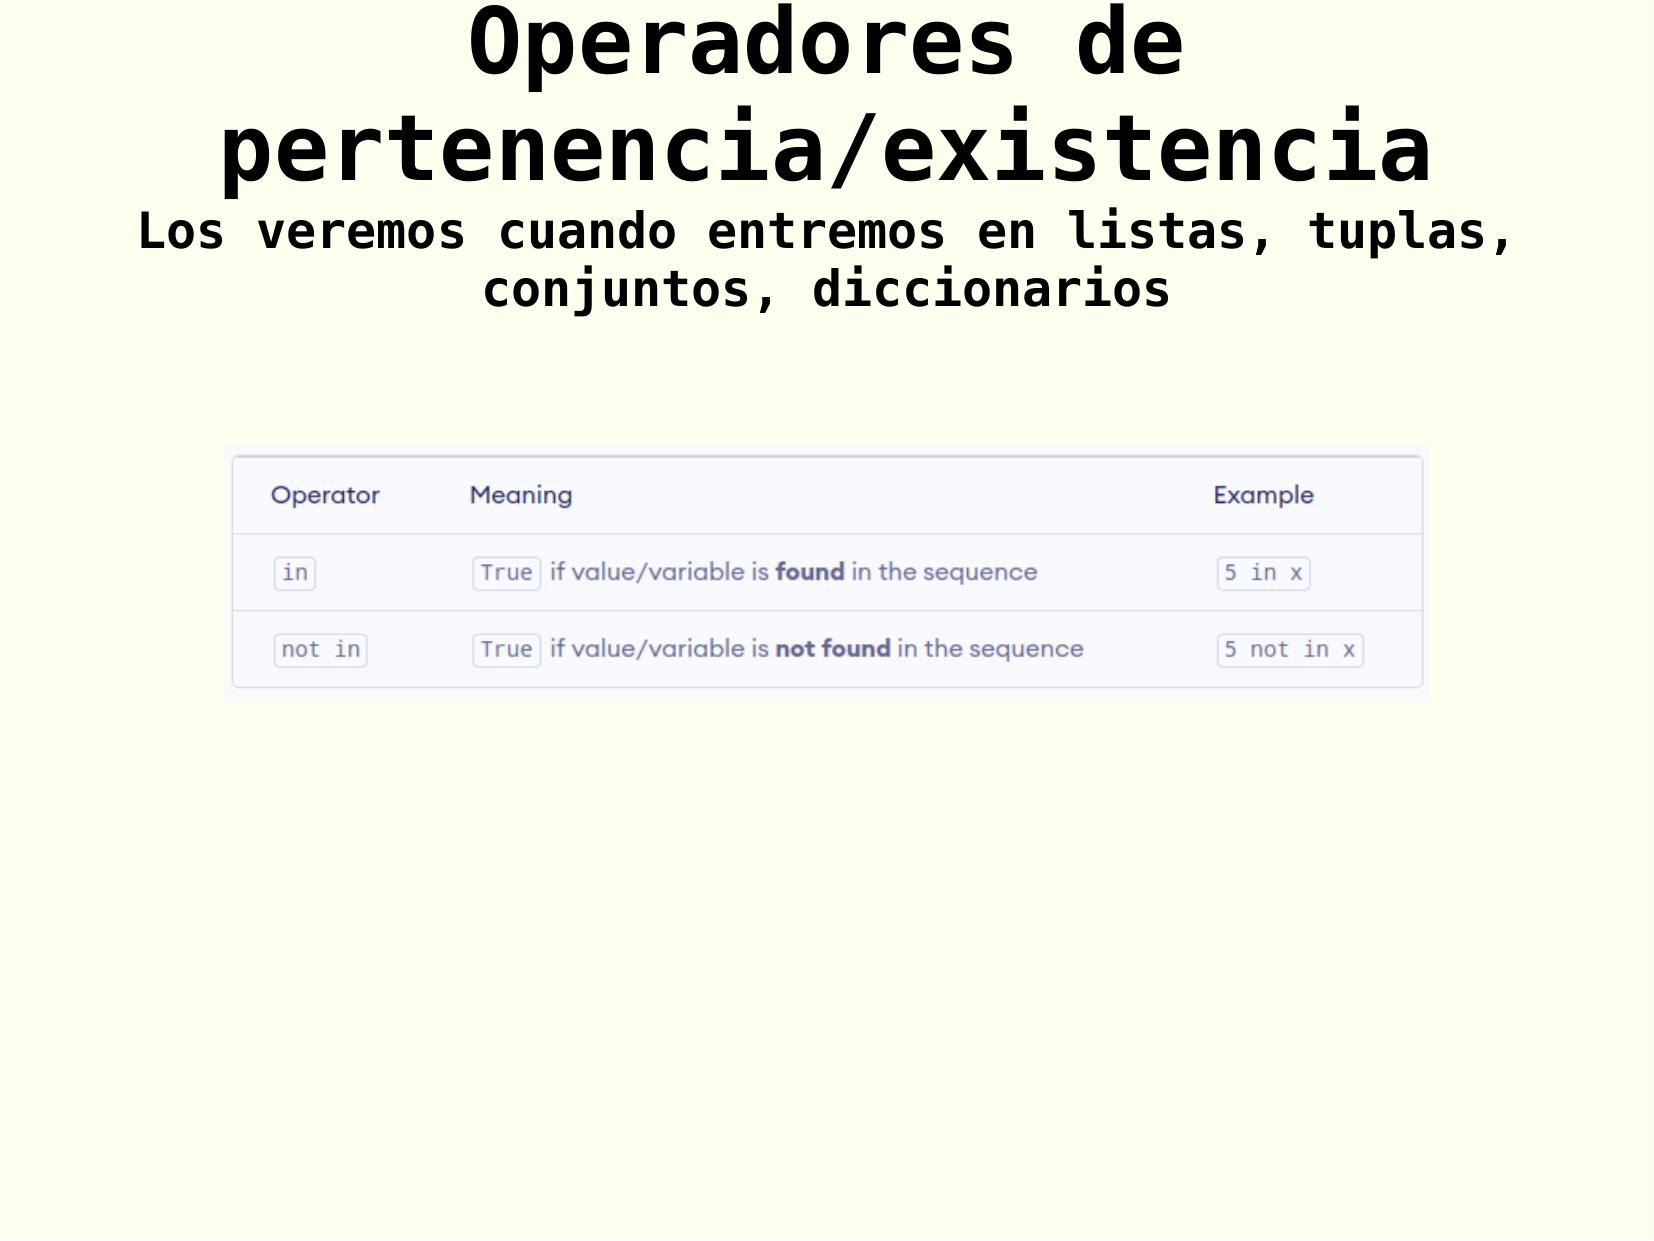

# Operadores de pertenencia/existencia Los veremos cuando entremos en listas, tuplas, conjuntos, diccionarios